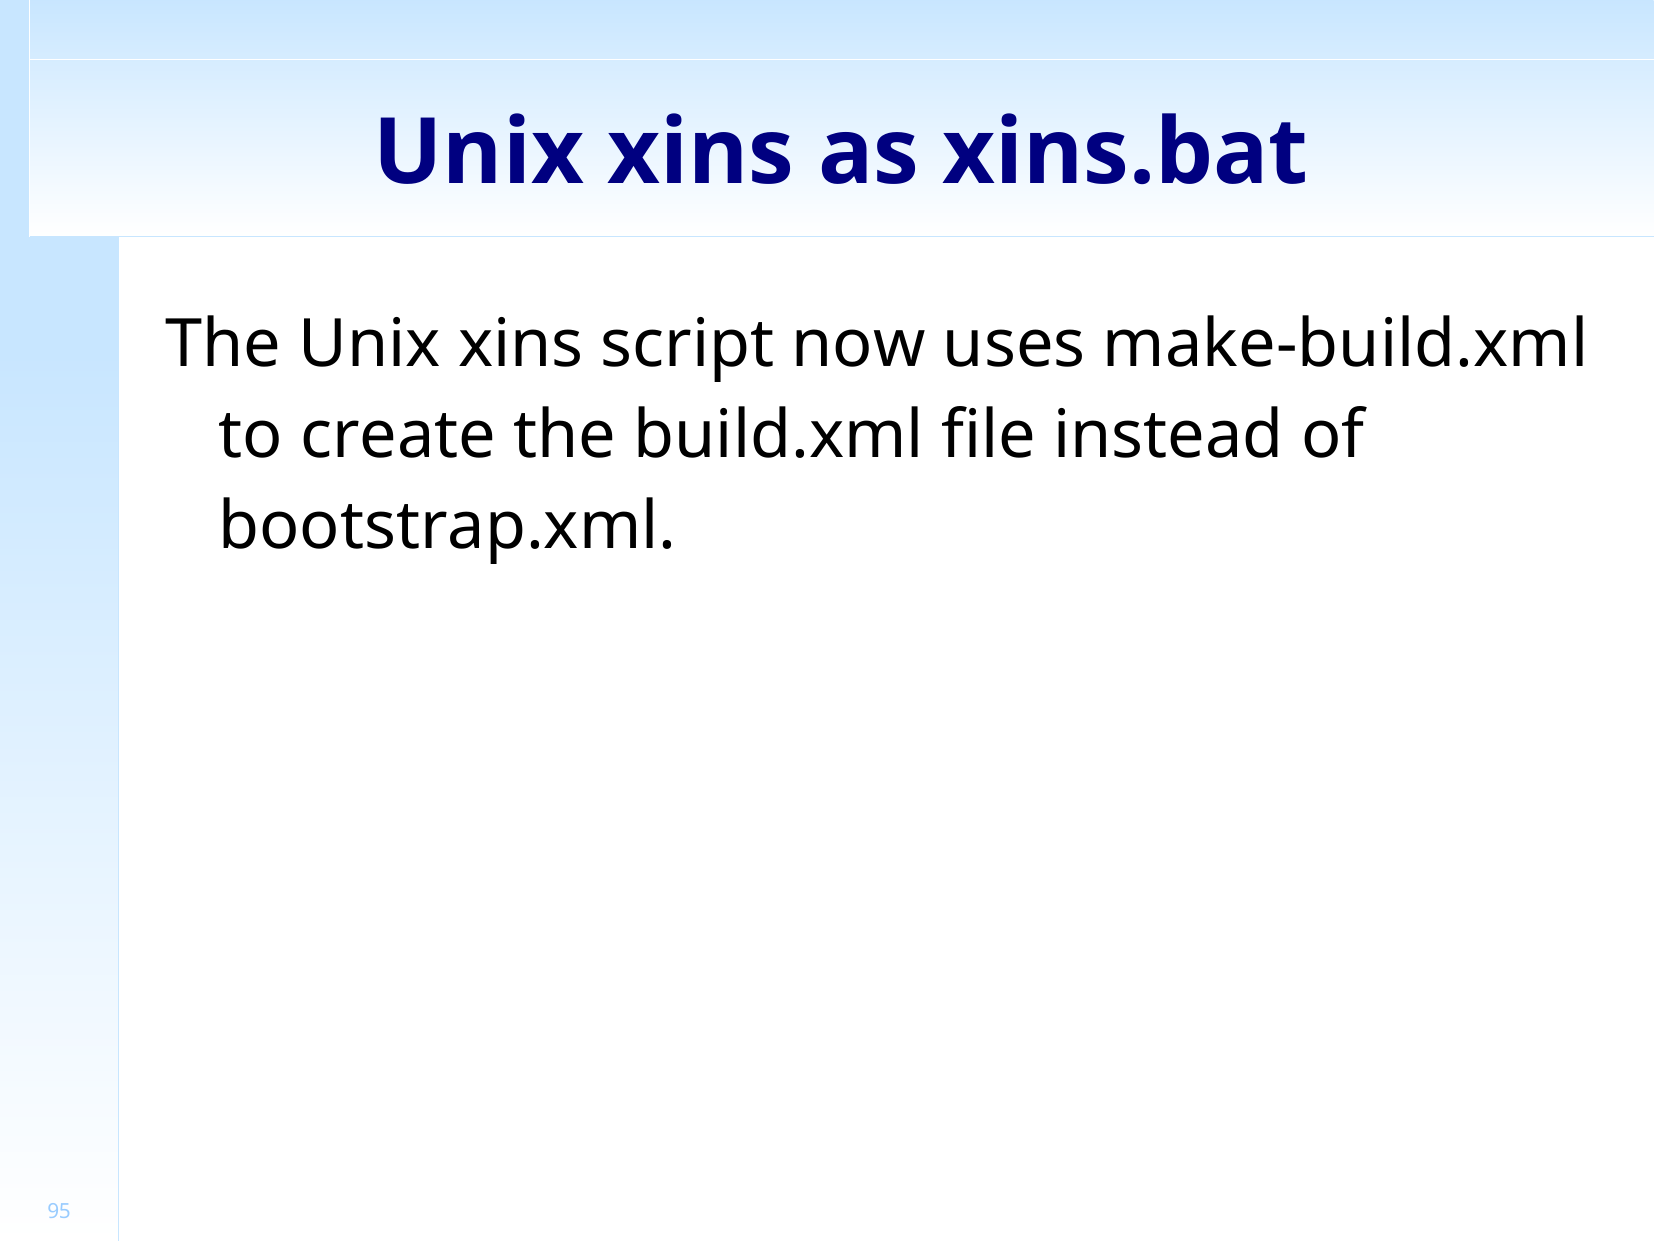

# Unix xins as xins.bat
The Unix xins script now uses make-build.xml to create the build.xml file instead of bootstrap.xml.